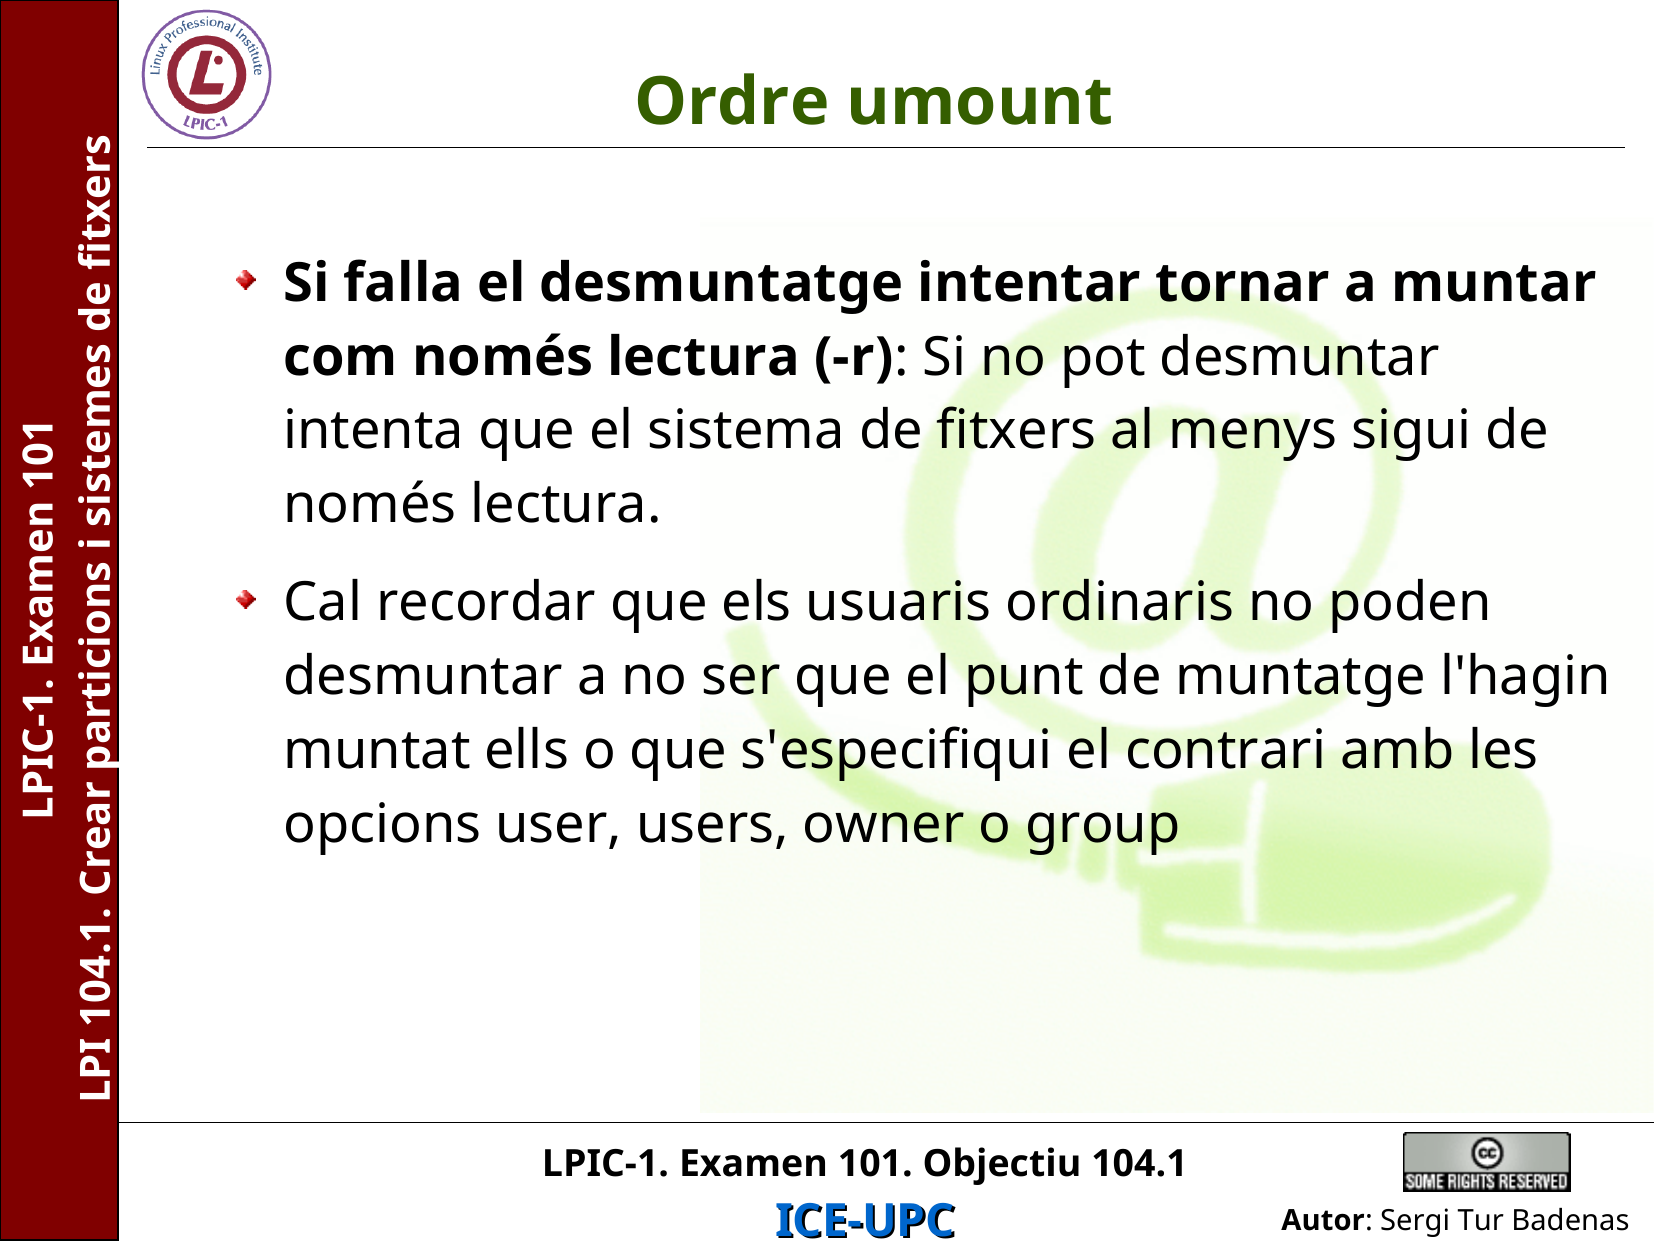

# Ordre umount
Si falla el desmuntatge intentar tornar a muntar com només lectura (-r): Si no pot desmuntar intenta que el sistema de fitxers al menys sigui de només lectura.
Cal recordar que els usuaris ordinaris no poden desmuntar a no ser que el punt de muntatge l'hagin muntat ells o que s'especifiqui el contrari amb les opcions user, users, owner o group